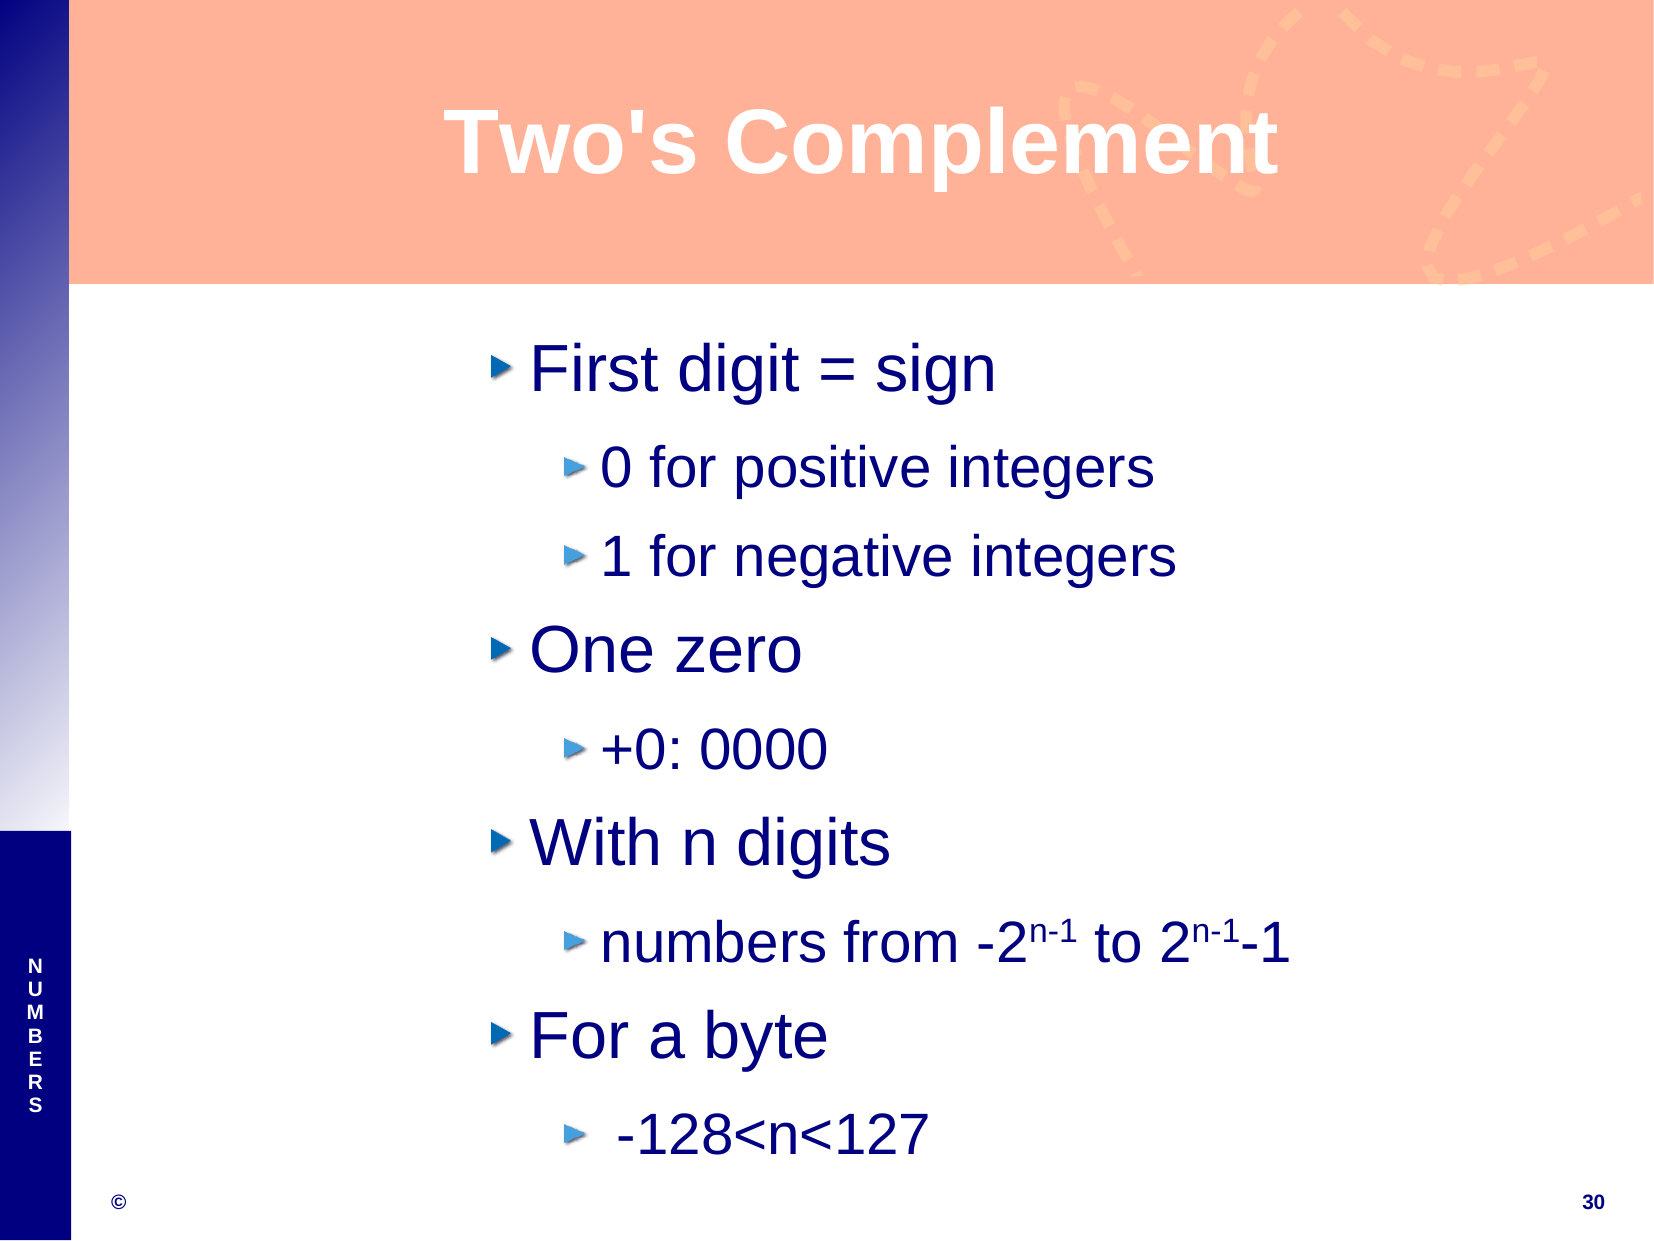

# Two's Complement
First digit = sign
0 for positive integers
1 for negative integers
One zero
+0: 0000
With n digits
numbers from -2n-1 to 2n-1-1
For a byte
 -128<n<127
N
U
M
B
E
R
S